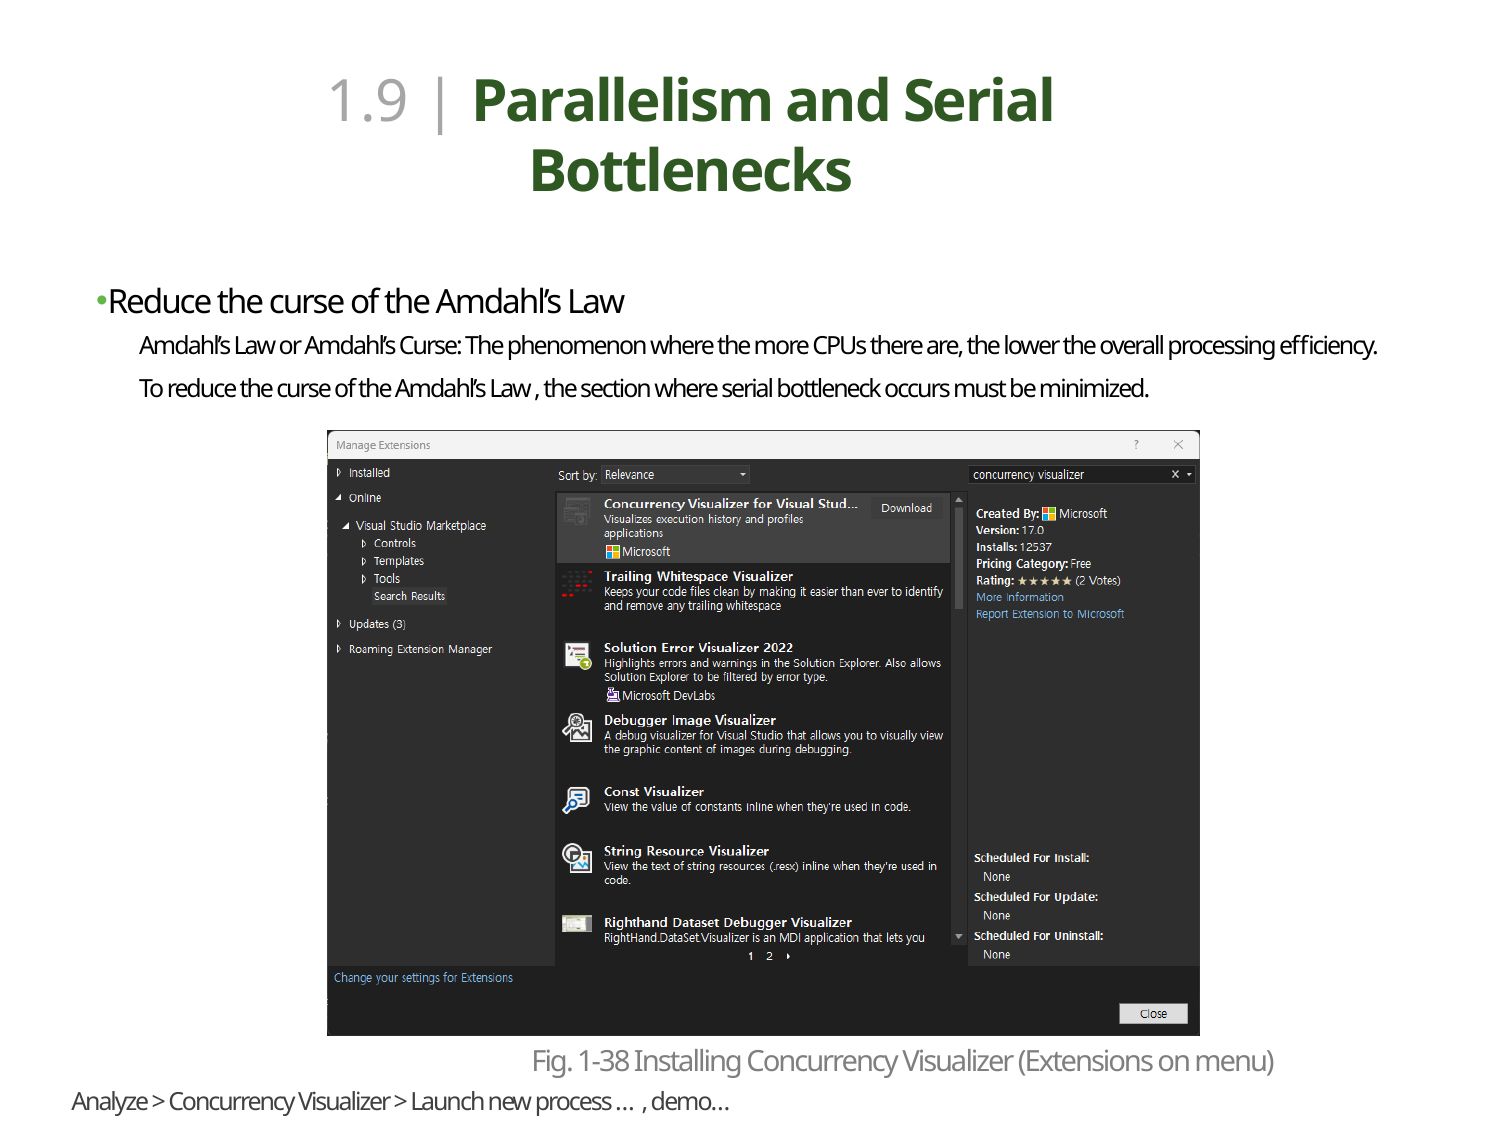

1.9 | Parallelism and Serial Bottlenecks
Reduce the curse of the Amdahl’s Law
Amdahl’s Law or Amdahl’s Curse: The phenomenon where the more CPUs there are, the lower the overall processing efficiency.
To reduce the curse of the Amdahl’s Law , the section where serial bottleneck occurs must be minimized.
Fig. 1-38 Installing Concurrency Visualizer (Extensions on menu)
Analyze > Concurrency Visualizer > Launch new process … , demo…